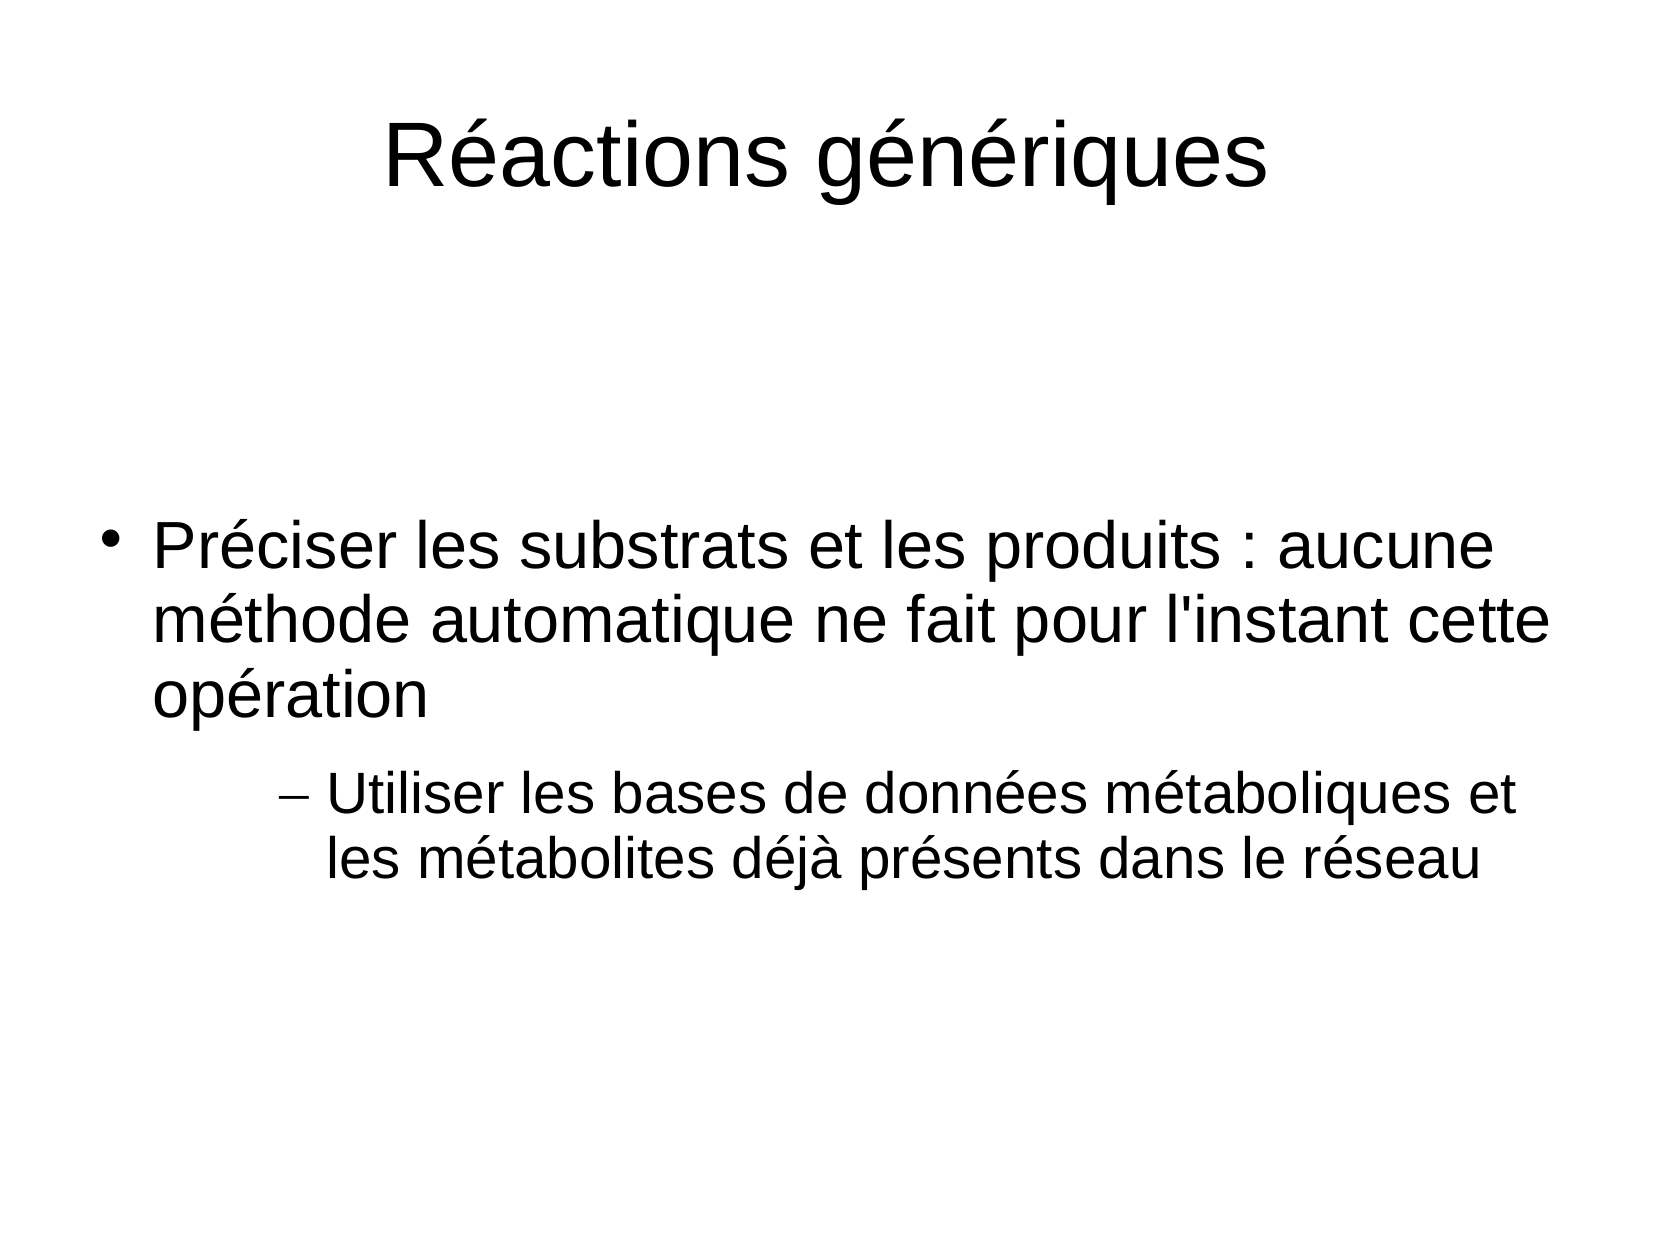

# Réactions génériques
Préciser les substrats et les produits : aucune méthode automatique ne fait pour l'instant cette opération
Utiliser les bases de données métaboliques et les métabolites déjà présents dans le réseau